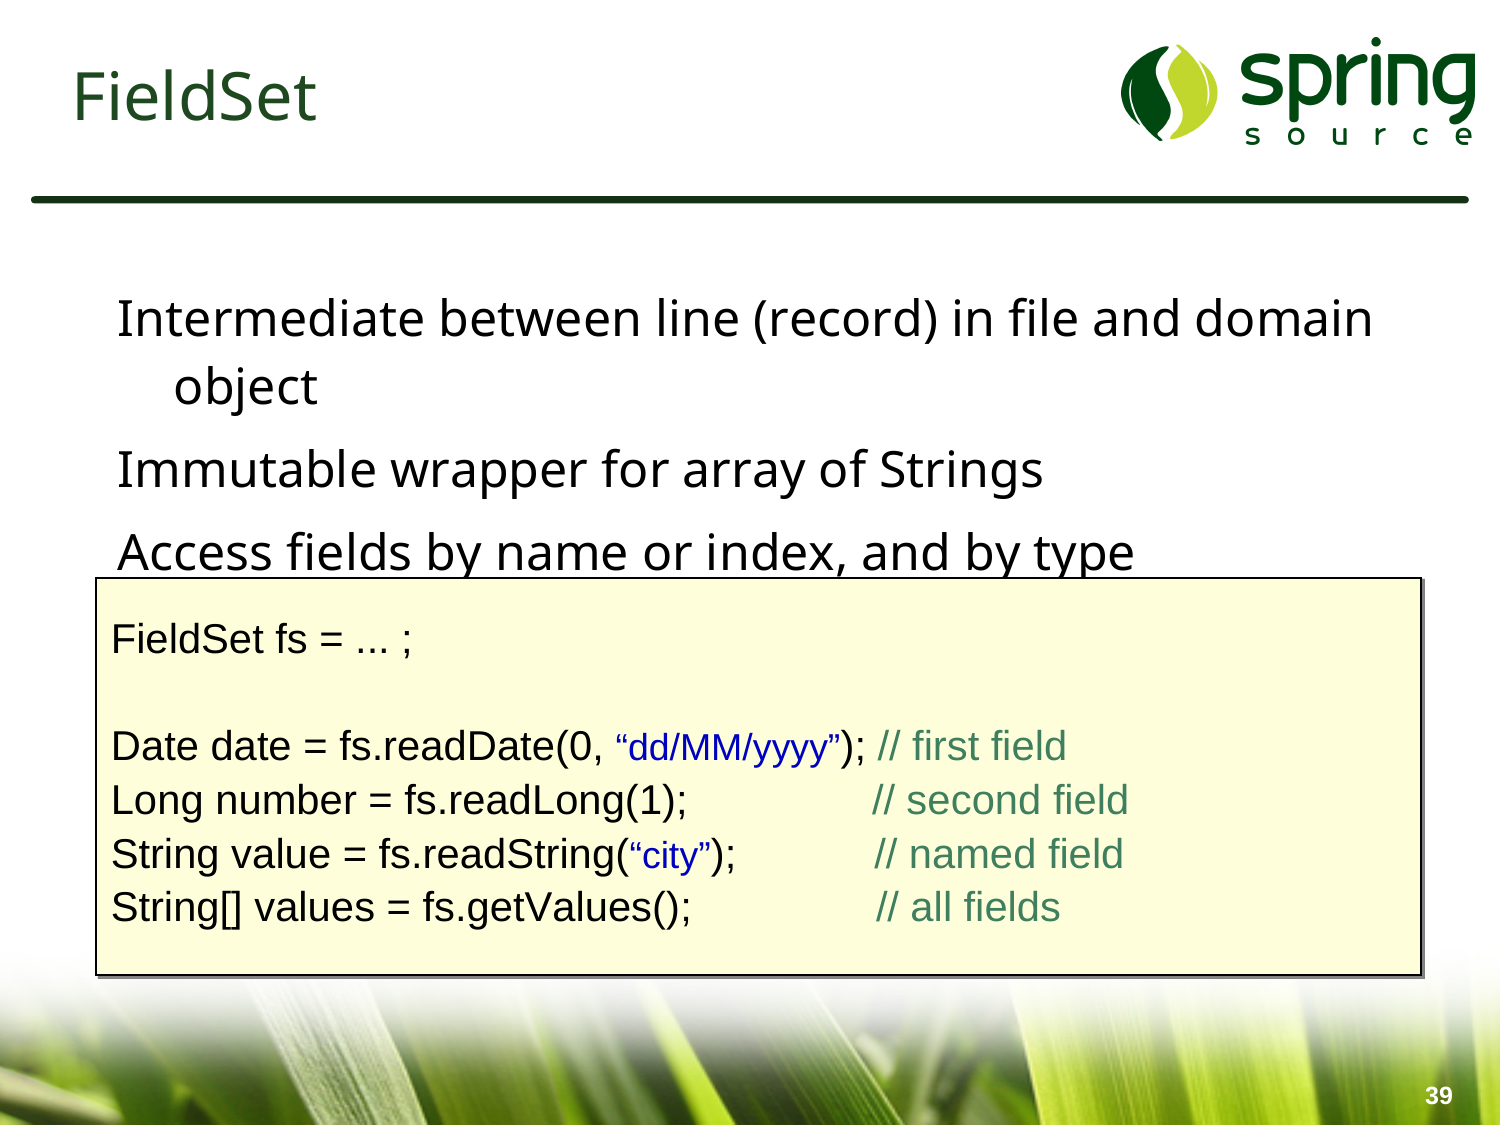

# FieldSet
Intermediate between line (record) in file and domain object
Immutable wrapper for array of Strings
Access fields by name or index, and by type
FieldSet fs = ... ;
Date date = fs.readDate(0, “dd/MM/yyyy”); // first field
Long number = fs.readLong(1); // second field
String value = fs.readString(“city”); // named field
String[] values = fs.getValues(); // all fields